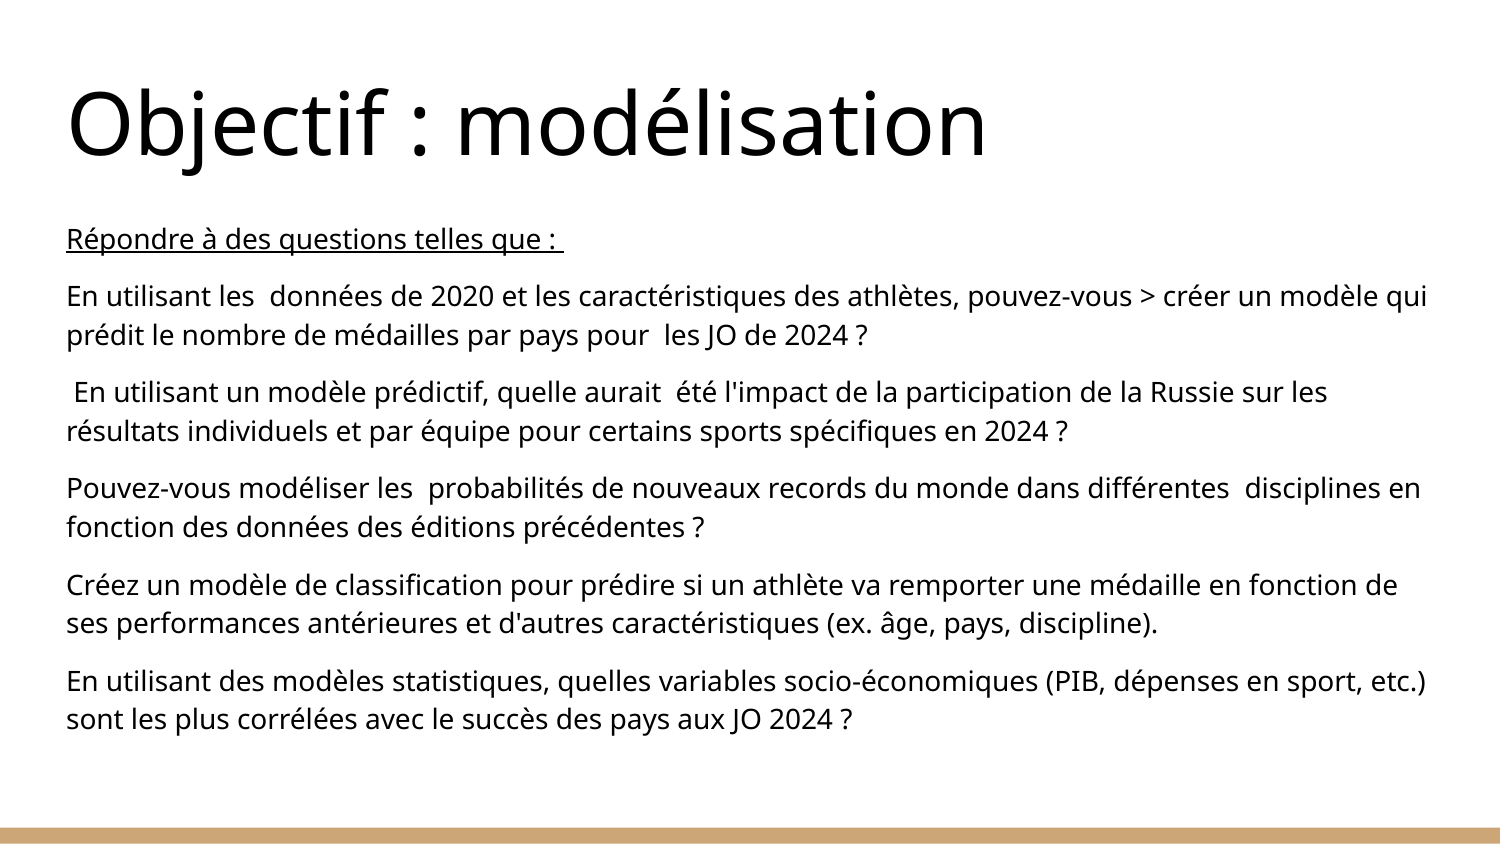

# Objectif : modélisation
Répondre à des questions telles que :
En utilisant les données de 2020 et les caractéristiques des athlètes, pouvez-vous > créer un modèle qui prédit le nombre de médailles par pays pour les JO de 2024 ?
 En utilisant un modèle prédictif, quelle aurait été l'impact de la participation de la Russie sur les résultats individuels et par équipe pour certains sports spécifiques en 2024 ?
Pouvez-vous modéliser les probabilités de nouveaux records du monde dans différentes disciplines en fonction des données des éditions précédentes ?
Créez un modèle de classification pour prédire si un athlète va remporter une médaille en fonction de ses performances antérieures et d'autres caractéristiques (ex. âge, pays, discipline).
En utilisant des modèles statistiques, quelles variables socio-économiques (PIB, dépenses en sport, etc.) sont les plus corrélées avec le succès des pays aux JO 2024 ?